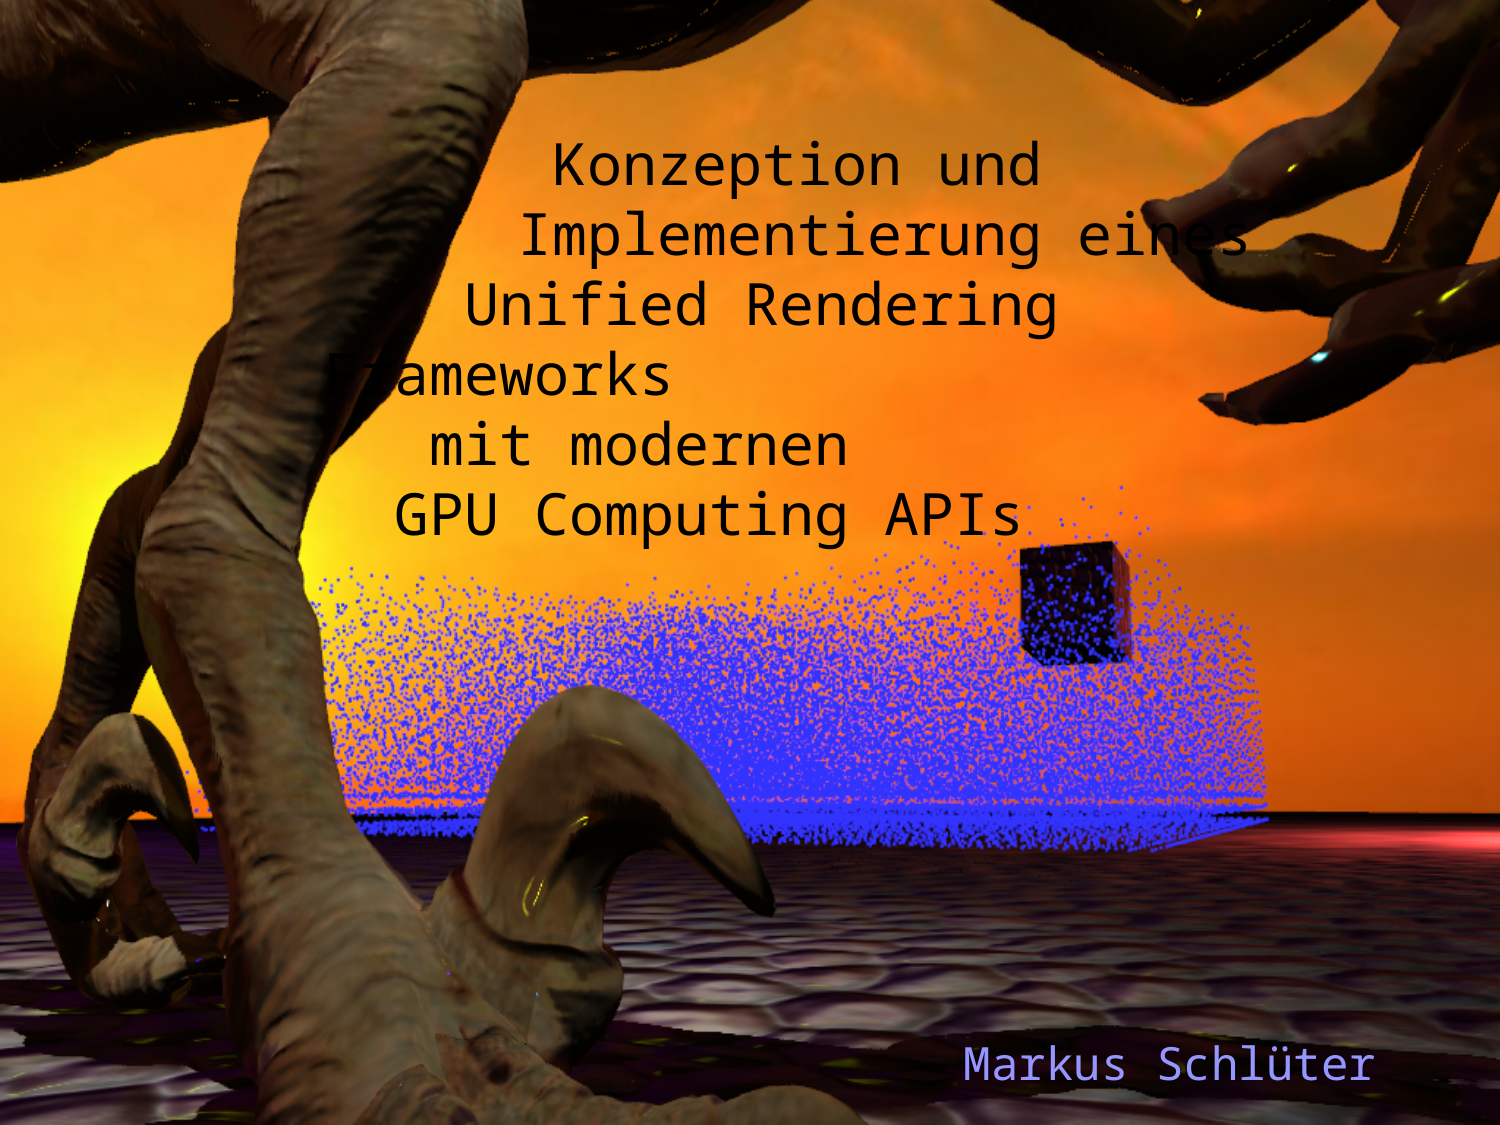

Konzeption und
 Implementierung eines
 Unified Rendering Frameworks
 mit modernen
 GPU Computing APIs
Markus Schlüter